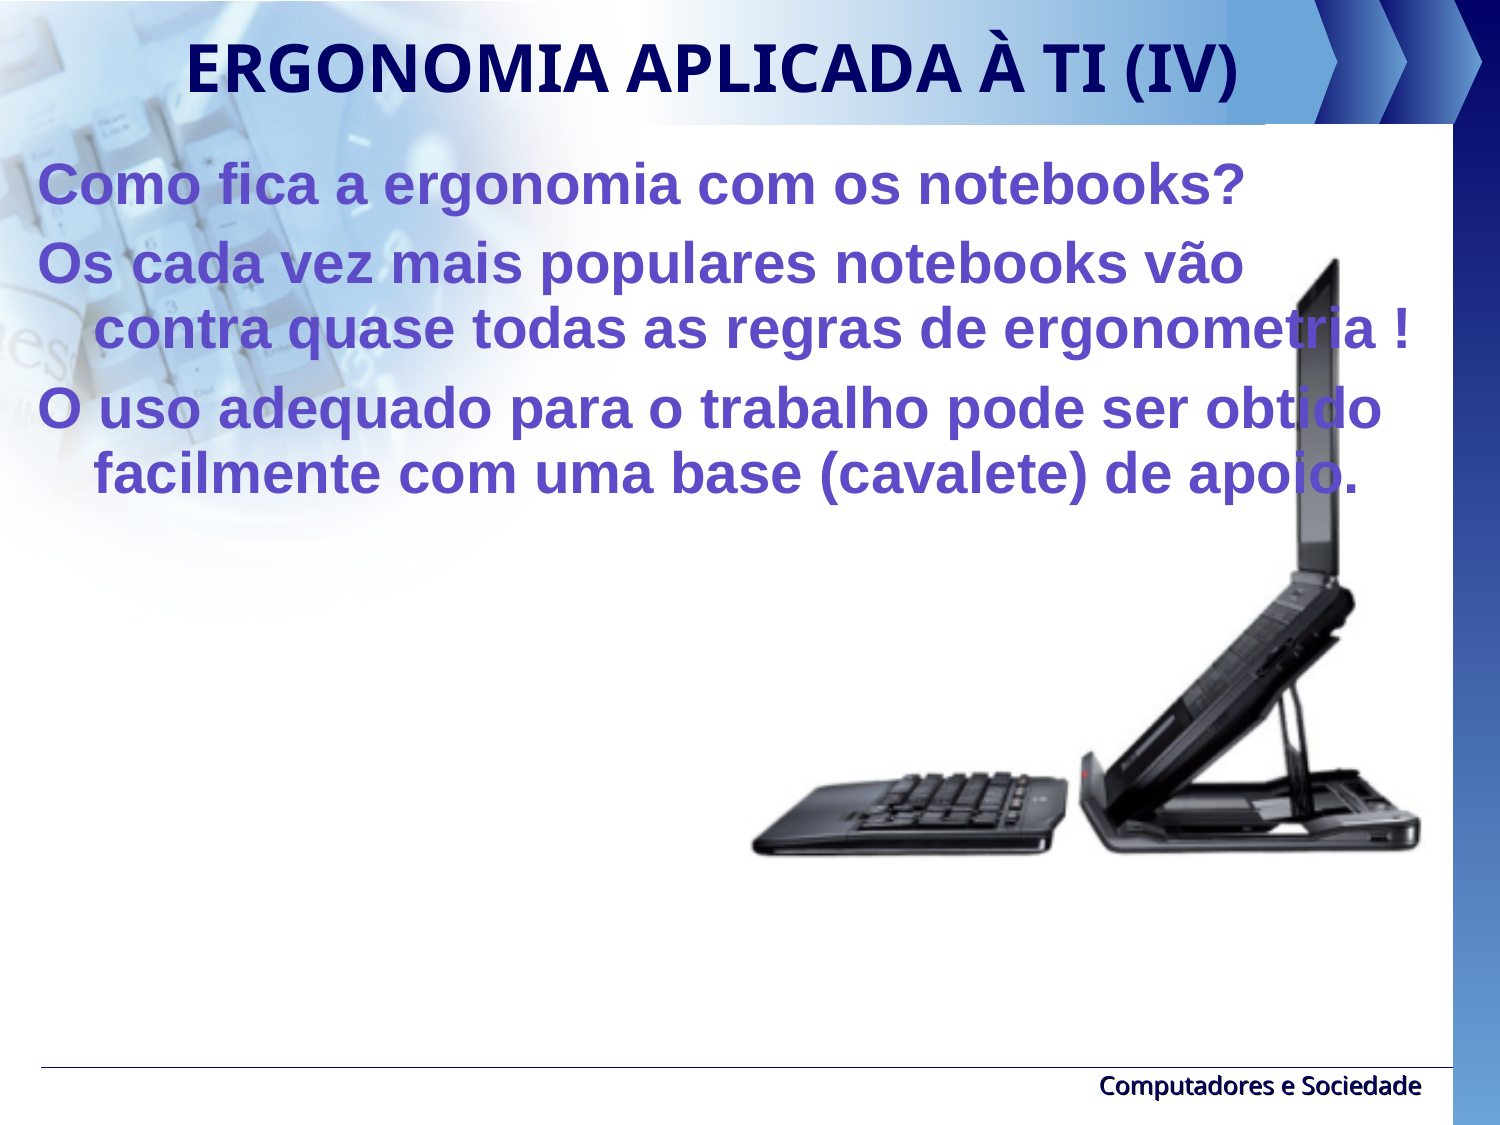

# ERGONOMIA APLICADA À TI (IV)
Como fica a ergonomia com os notebooks?
Os cada vez mais populares notebooks vão contra quase todas as regras de ergonometria !
O uso adequado para o trabalho pode ser obtido facilmente com uma base (cavalete) de apoio.